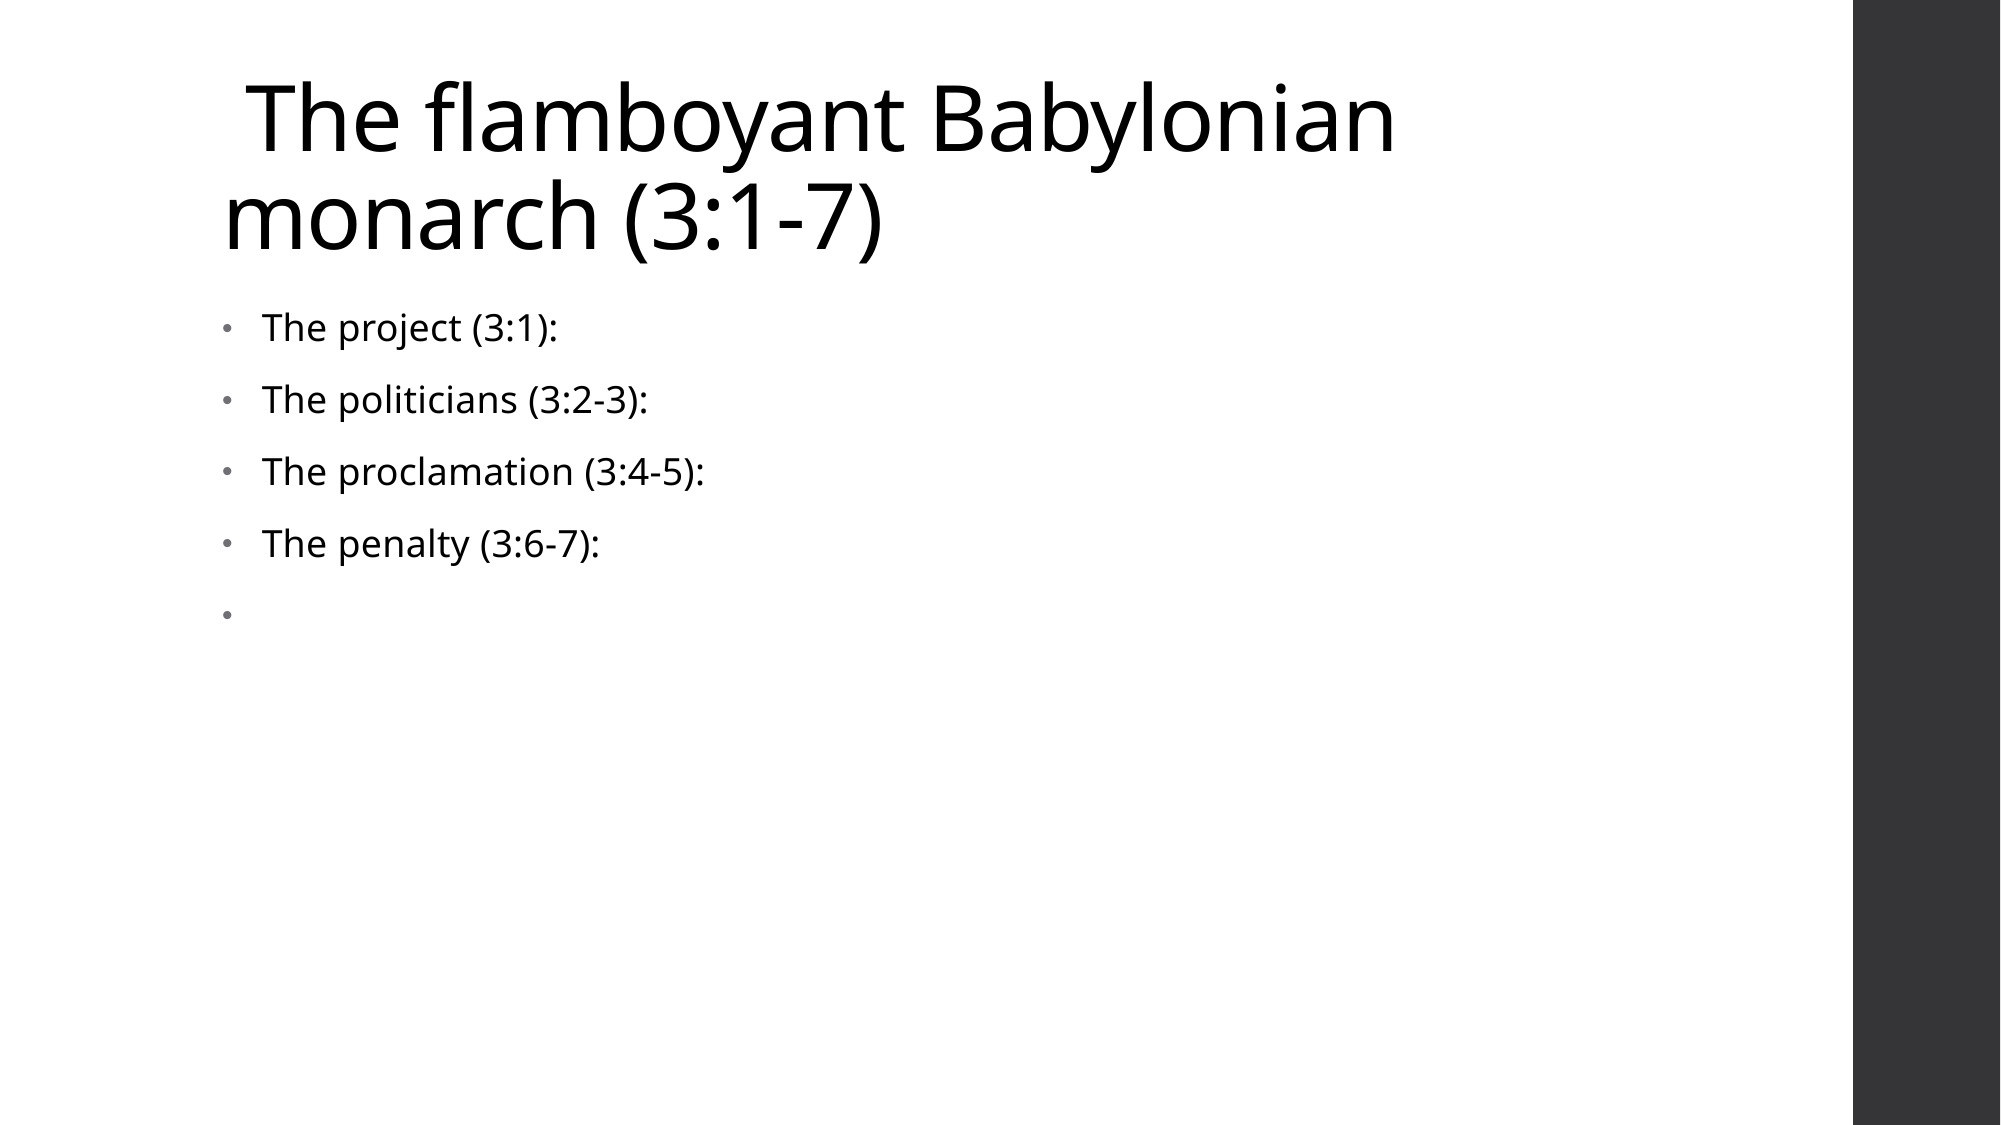

# The flamboyant Babylonian monarch (3:1-7)
 The project (3:1):
 The politicians (3:2-3):
 The proclamation (3:4-5):
 The penalty (3:6-7):